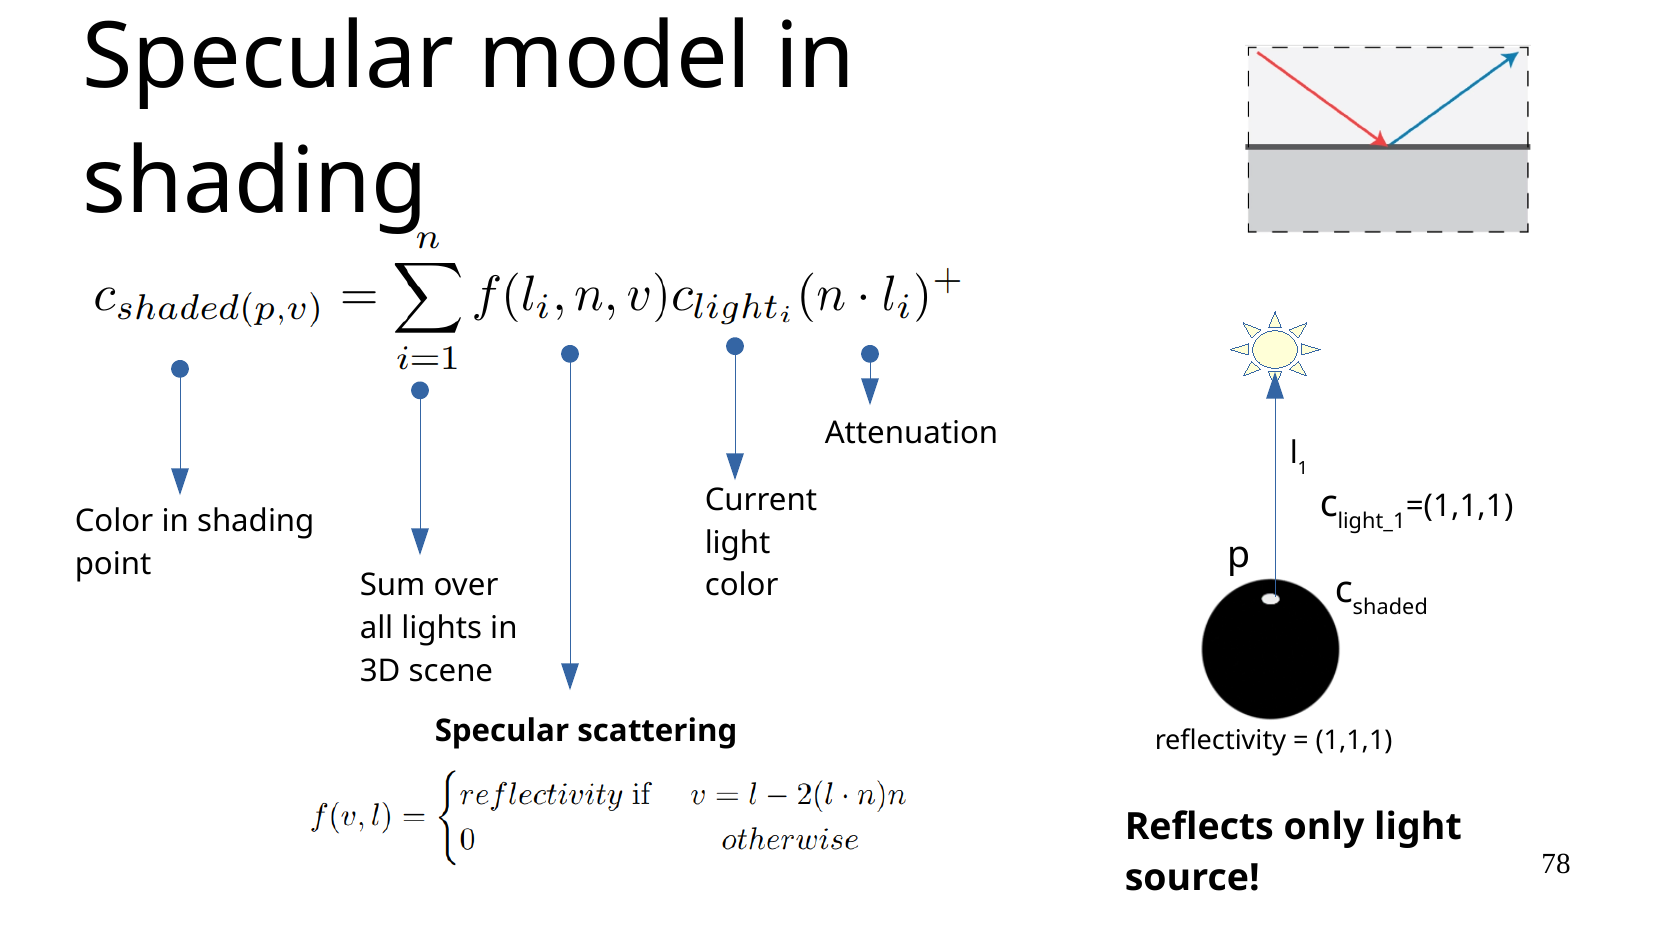

# Specular model in shading
Attenuation
l1
clight_1=(1,1,1)
Current light color
Color in shading point
p
Sum over all lights in 3D scene
cshaded
Specular scattering model
reflectivity = (1,1,1)
Reflects only light source!
78